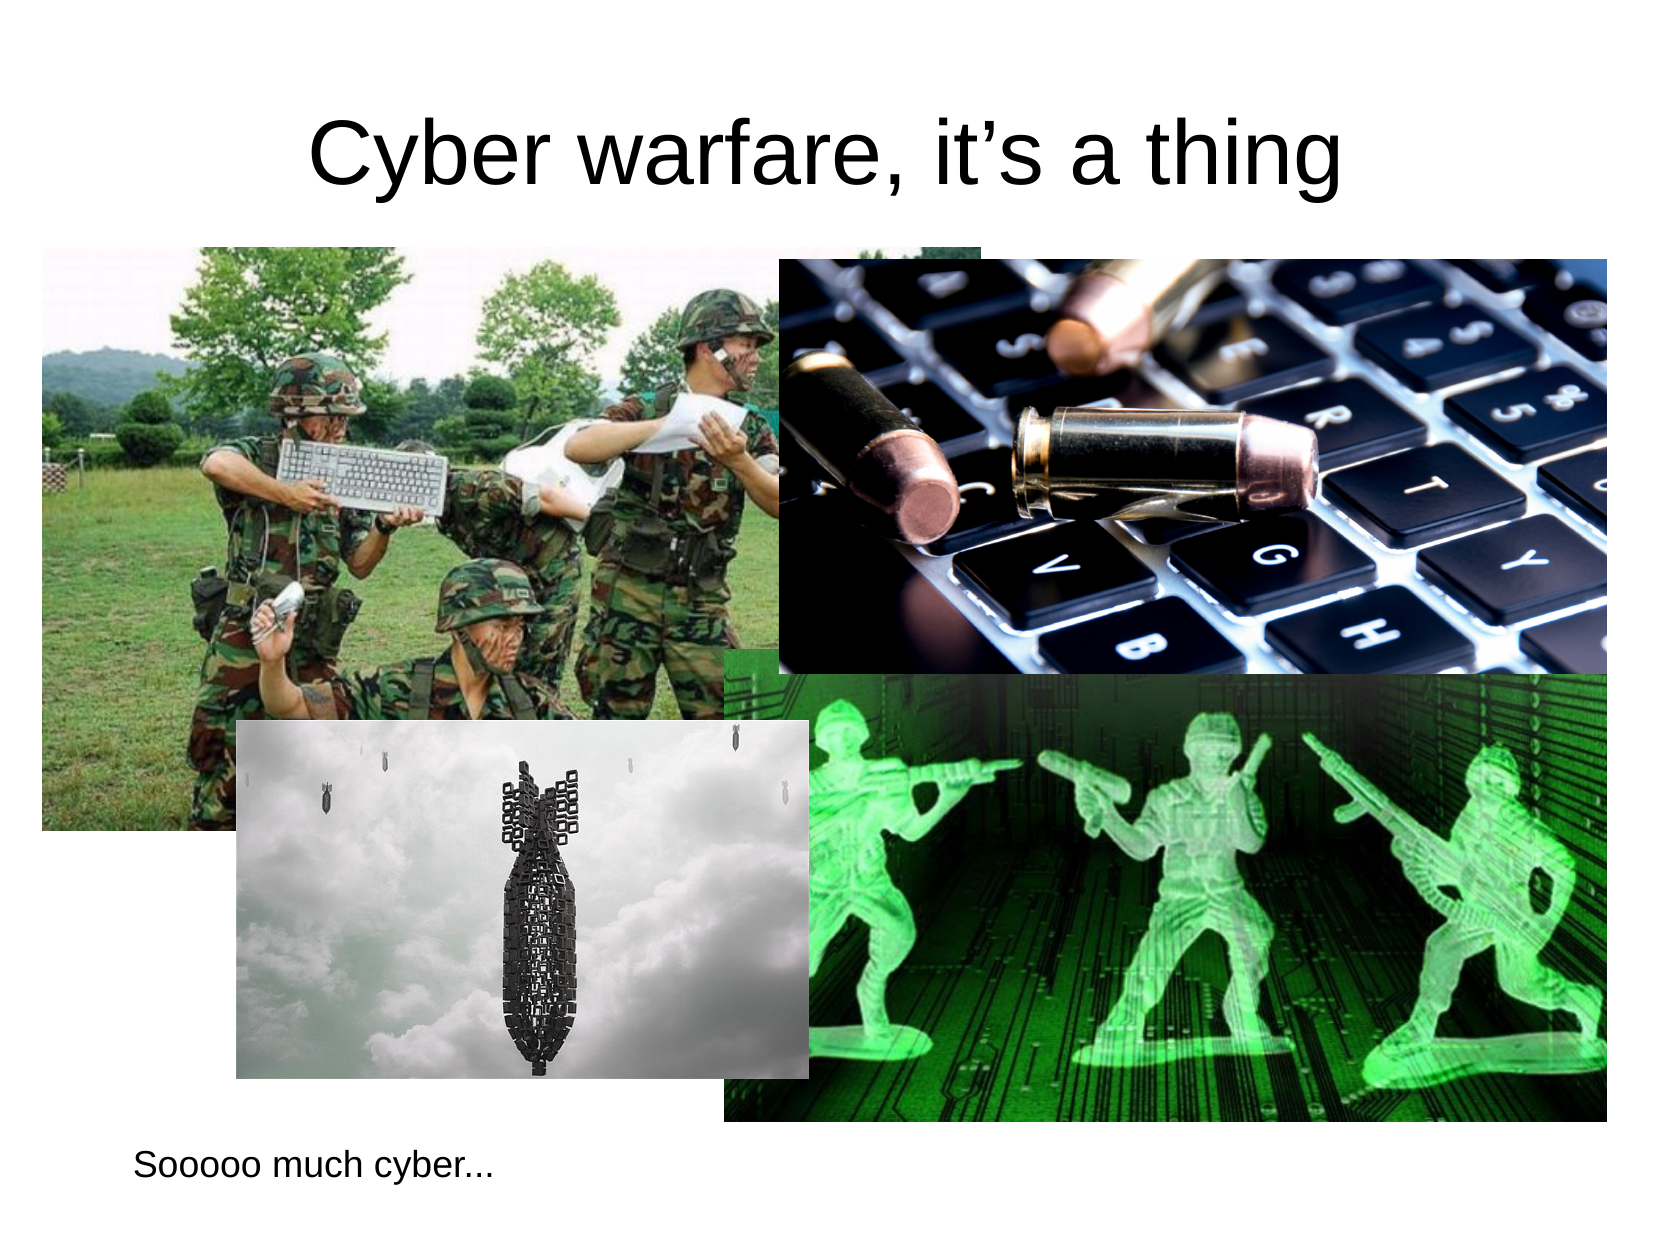

# Cyber warfare, it’s a thing
Sooooo much cyber...